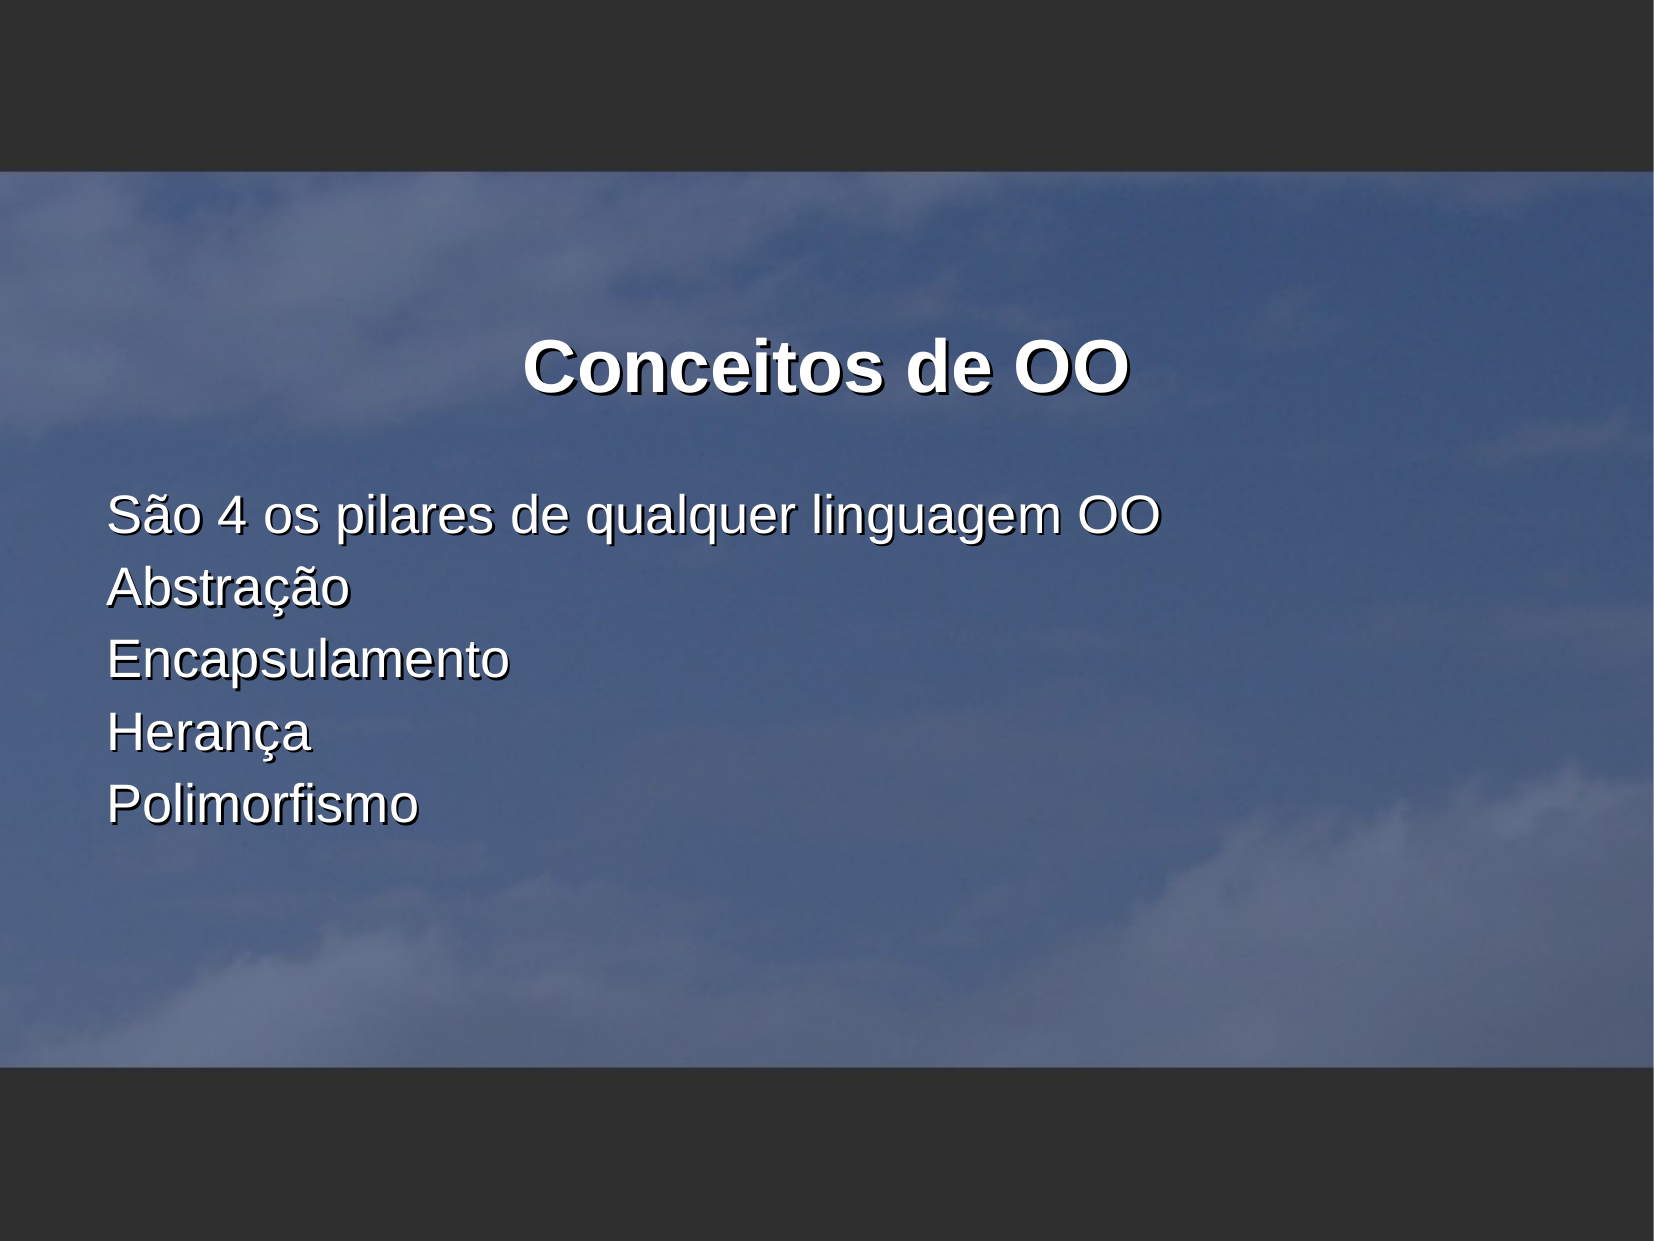

# Conceitos de OO
São 4 os pilares de qualquer linguagem OO
Abstração
Encapsulamento
Herança
Polimorfismo